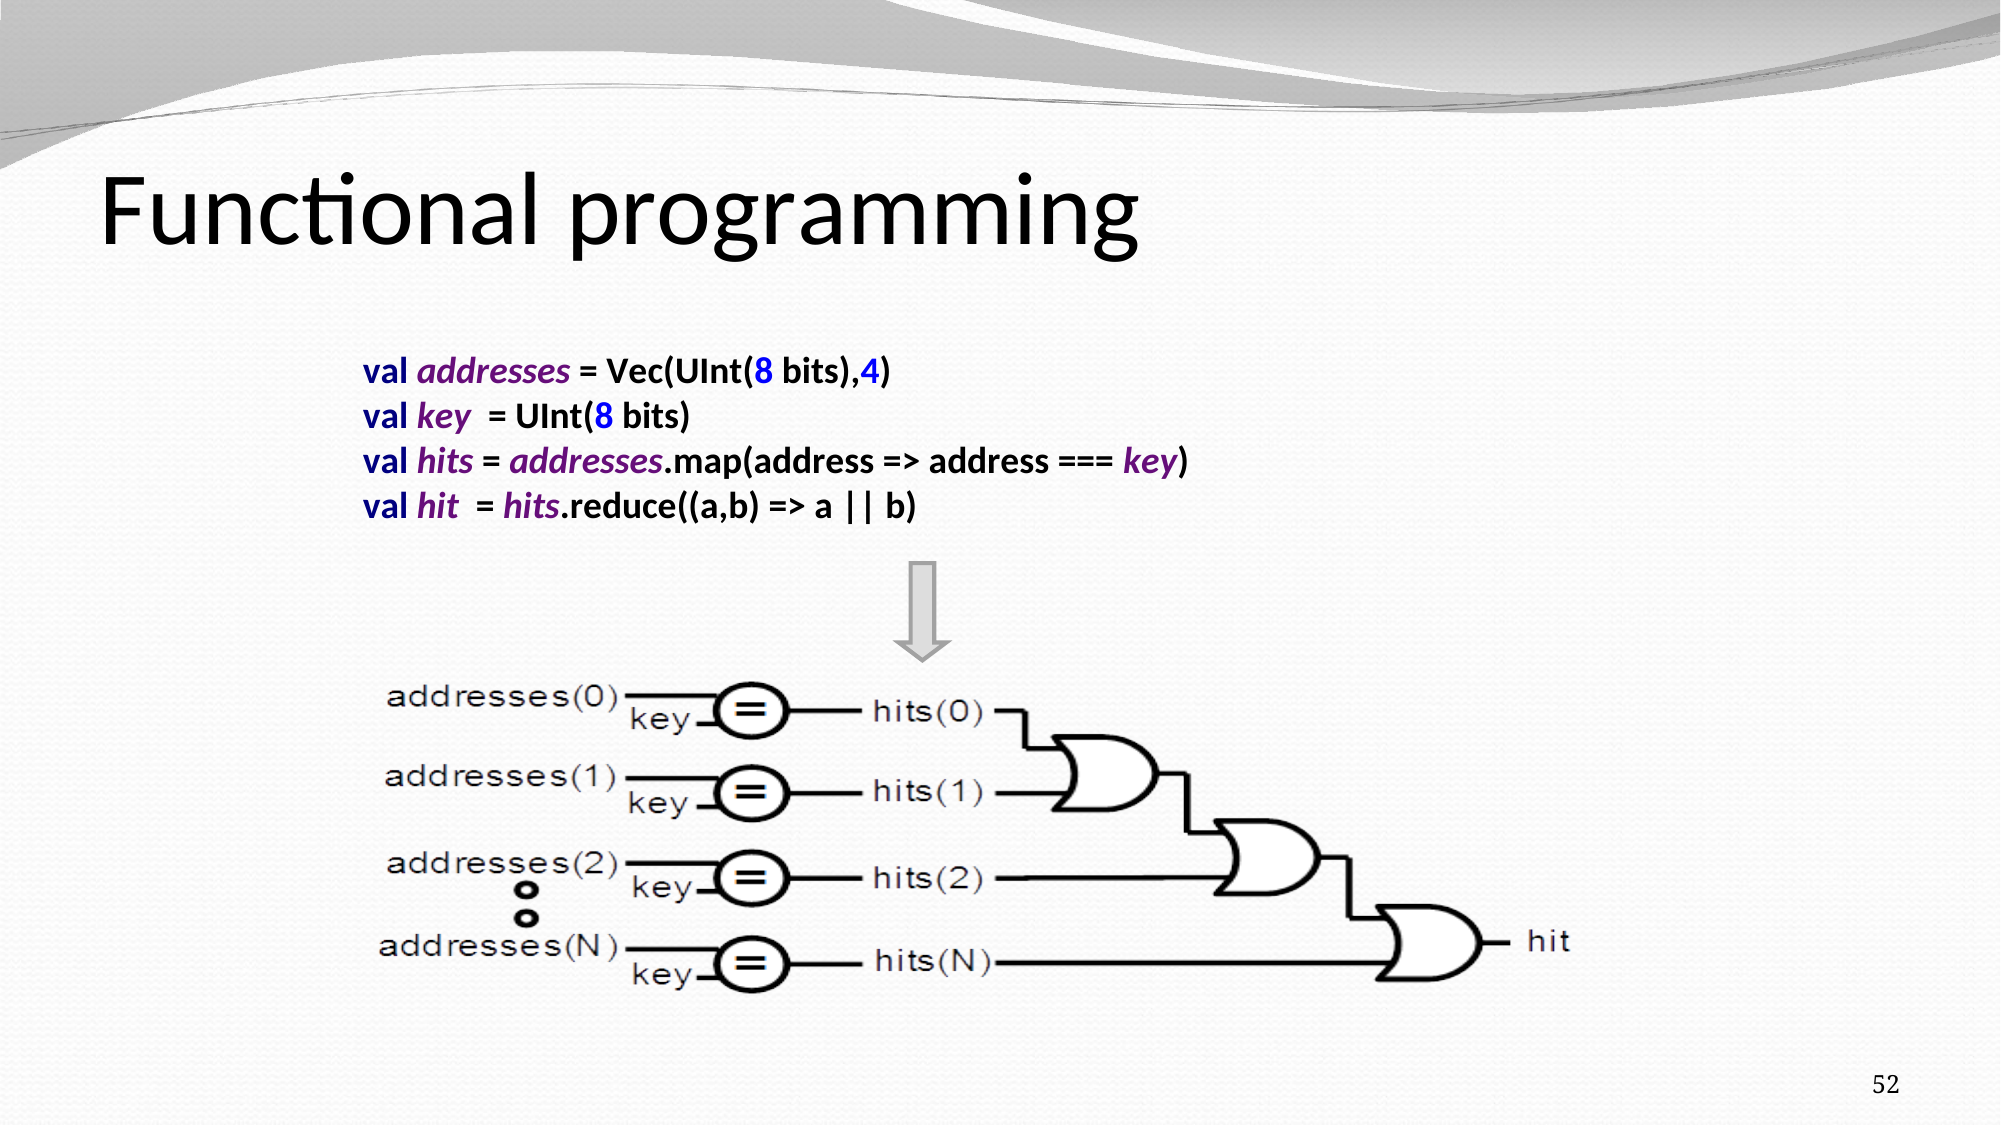

# Functional programming
val addresses = Vec(UInt(8 bits),4)
val key = UInt(8 bits)
val hits = addresses.map(address => address === key)
val hit = hits.reduce((a,b) => a || b)